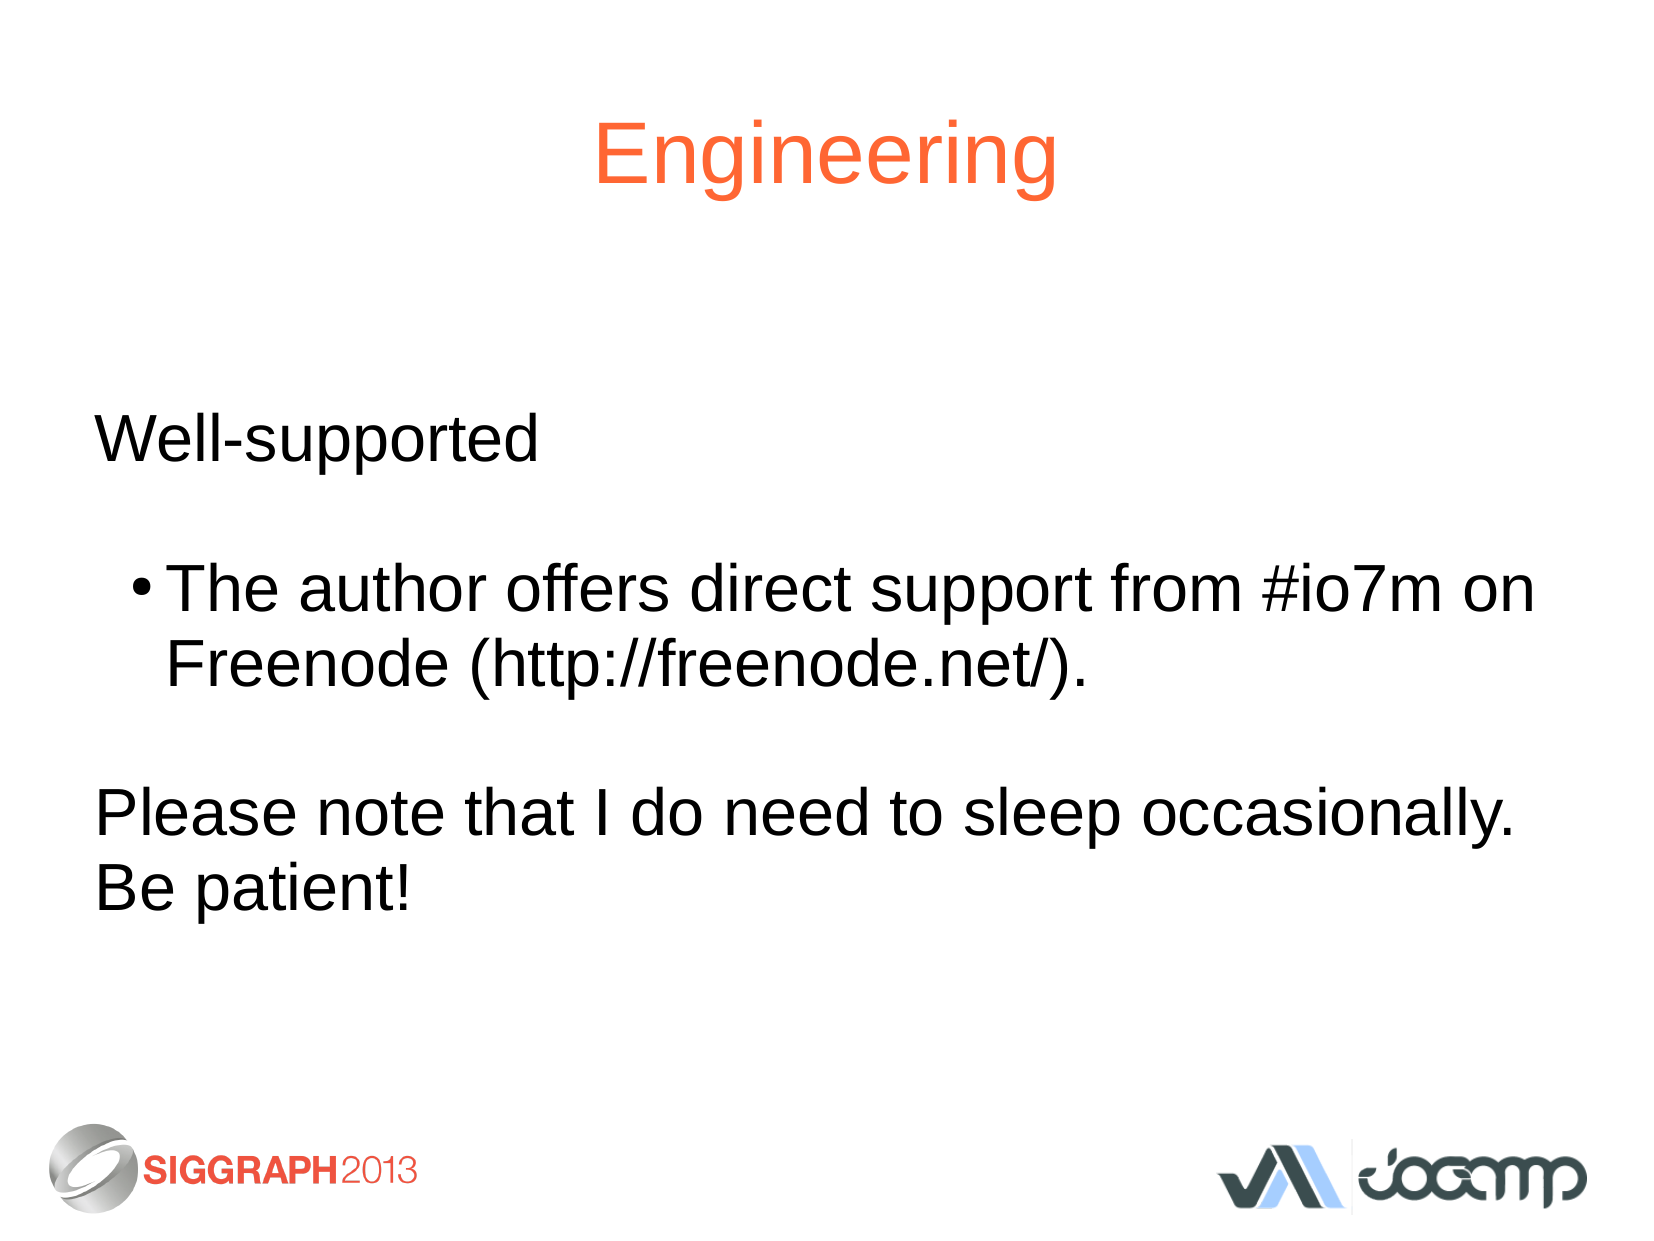

# Engineering
Well-supported
The author offers direct support from #io7m on Freenode (http://freenode.net/).
Please note that I do need to sleep occasionally. Be patient!